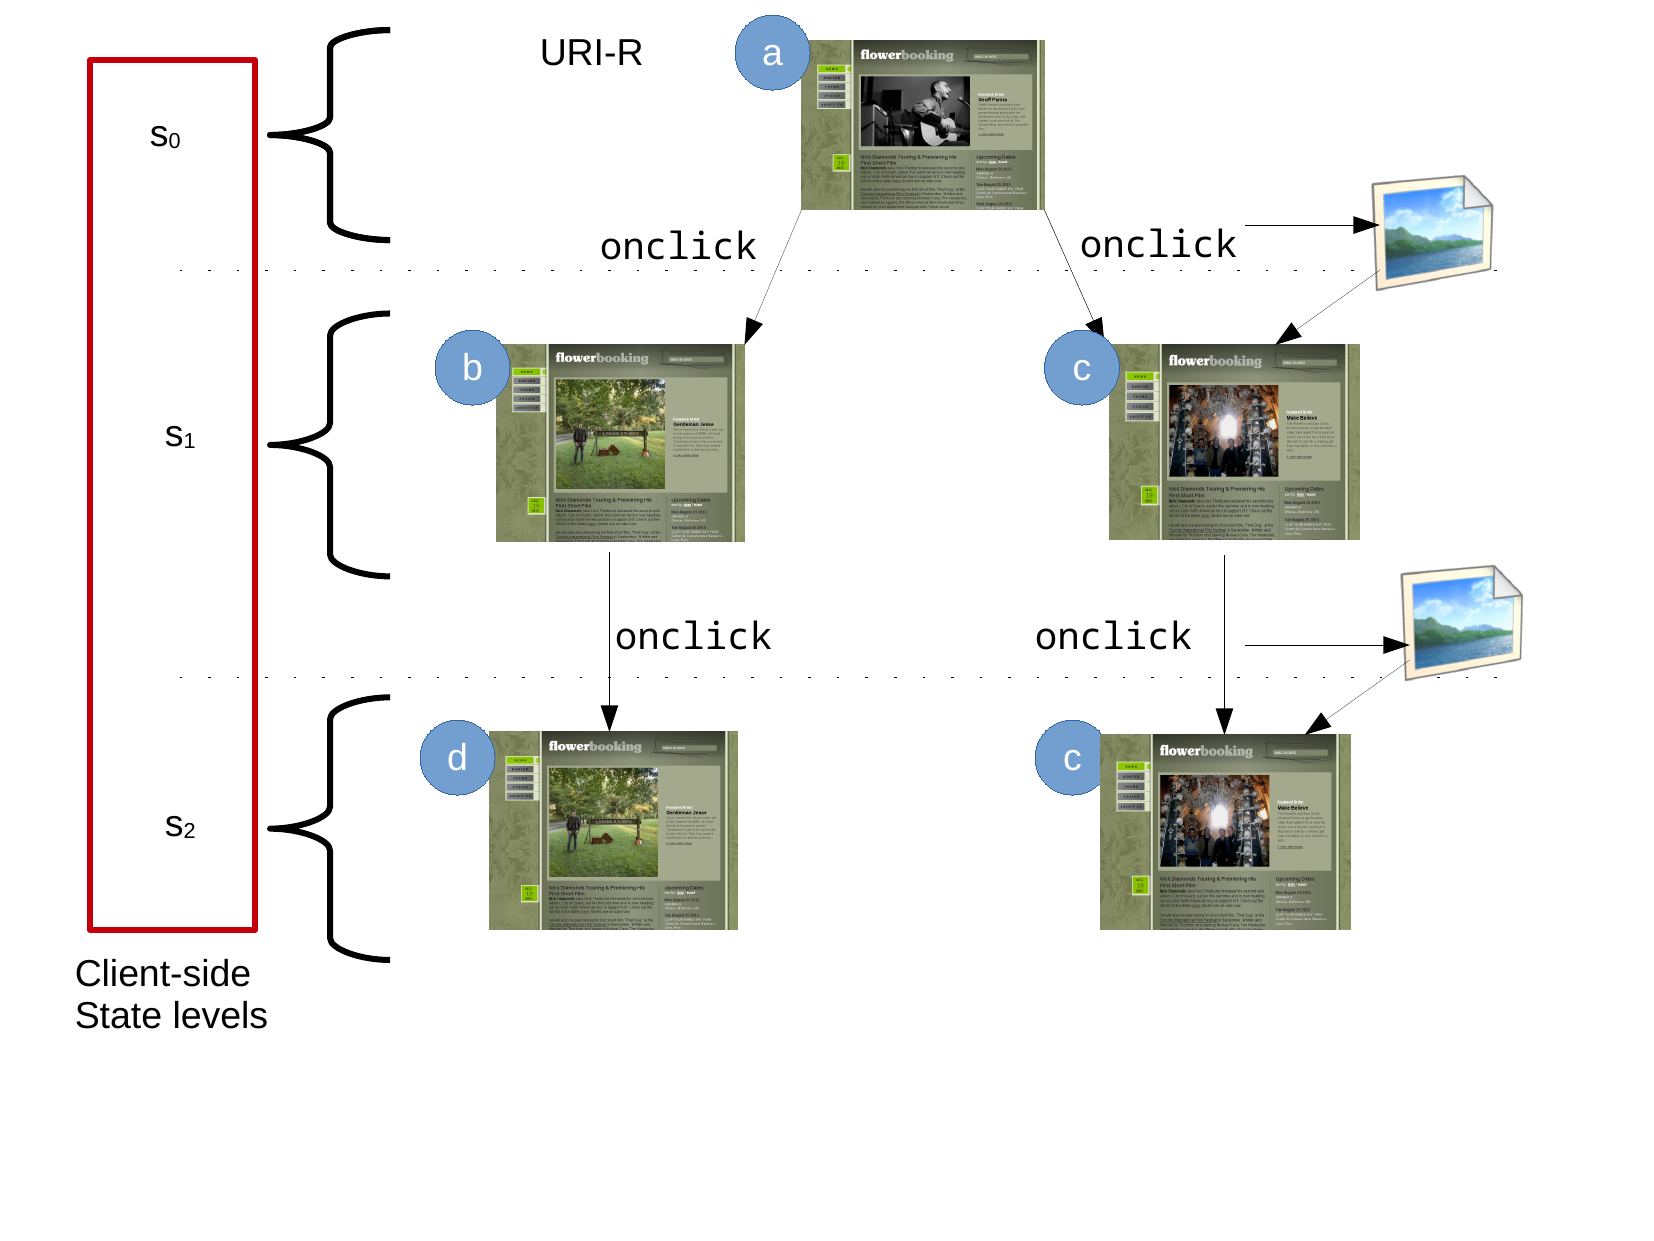

a
URI-R
s0
onclick
onclick
b
c
s1
onclick
onclick
d
c
s2
Client-side State levels